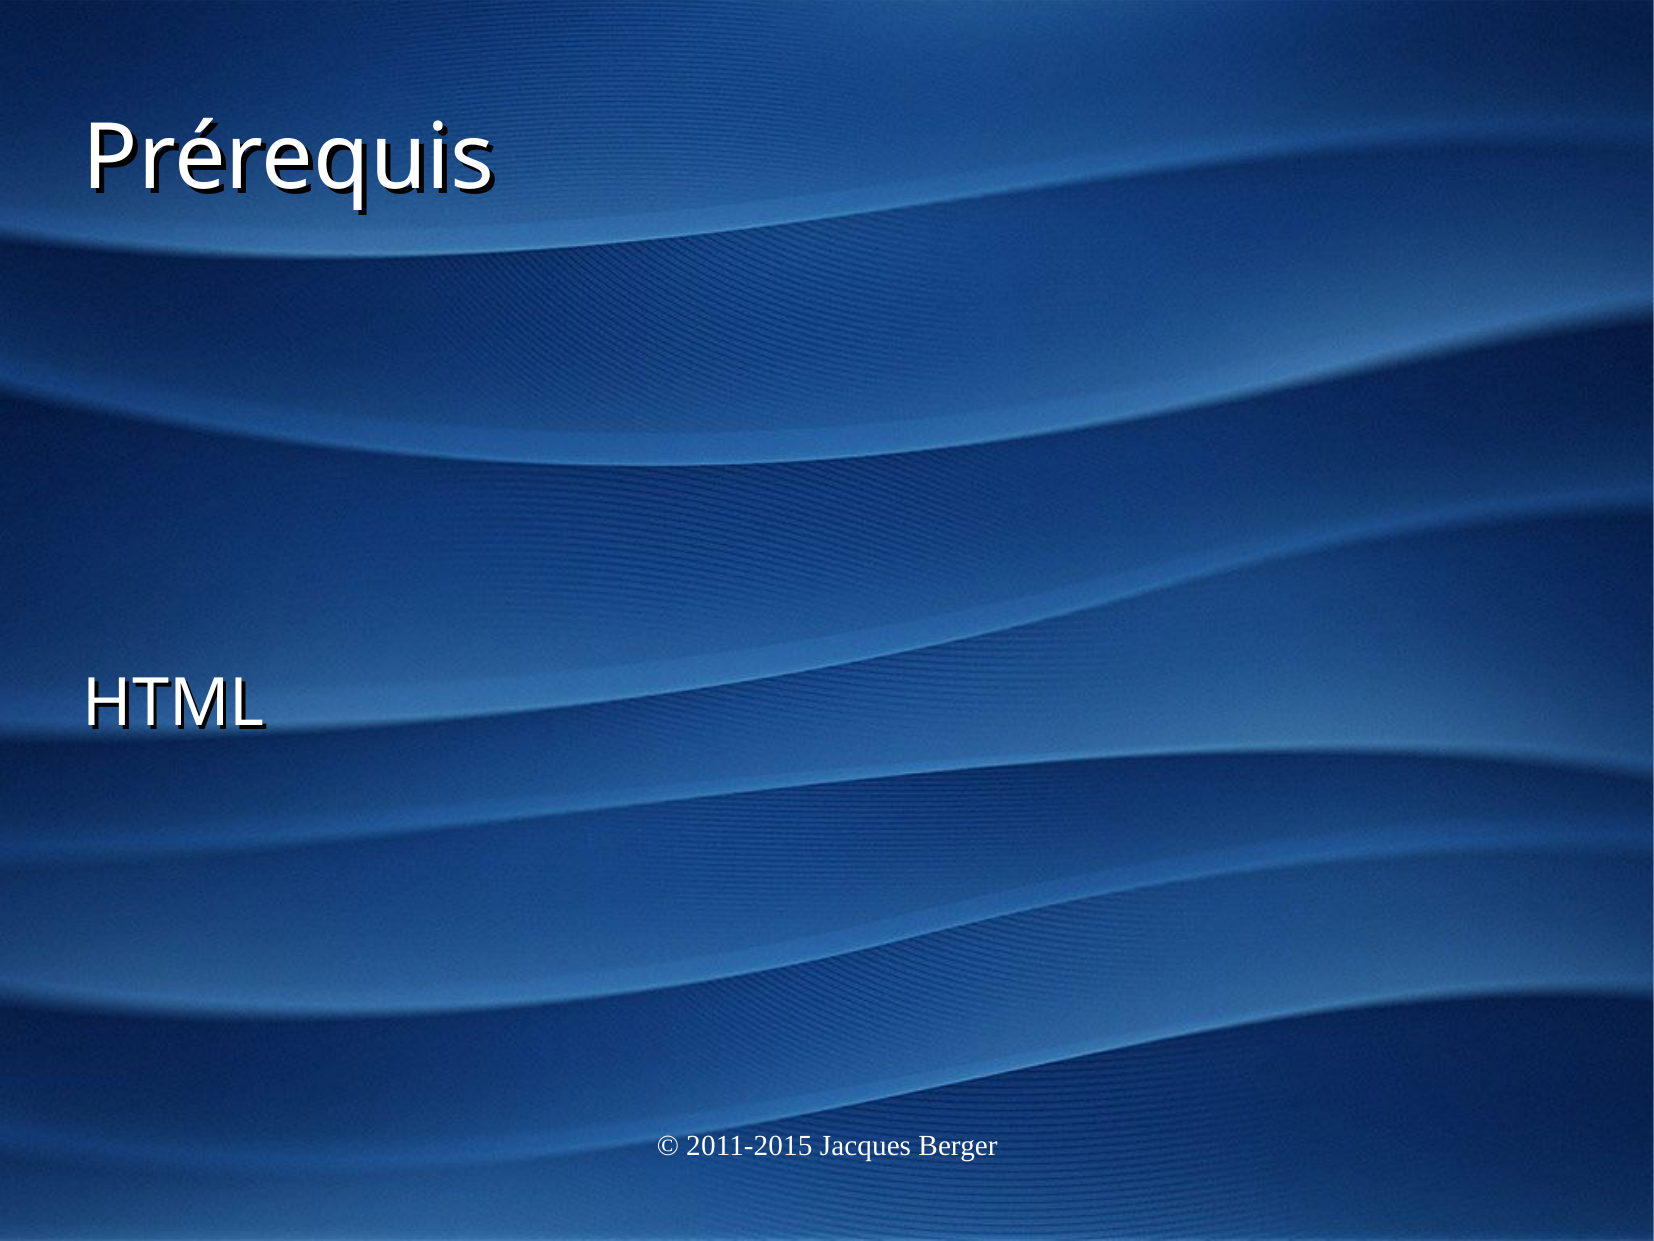

# Prérequis
HTML
© 2011-2015 Jacques Berger